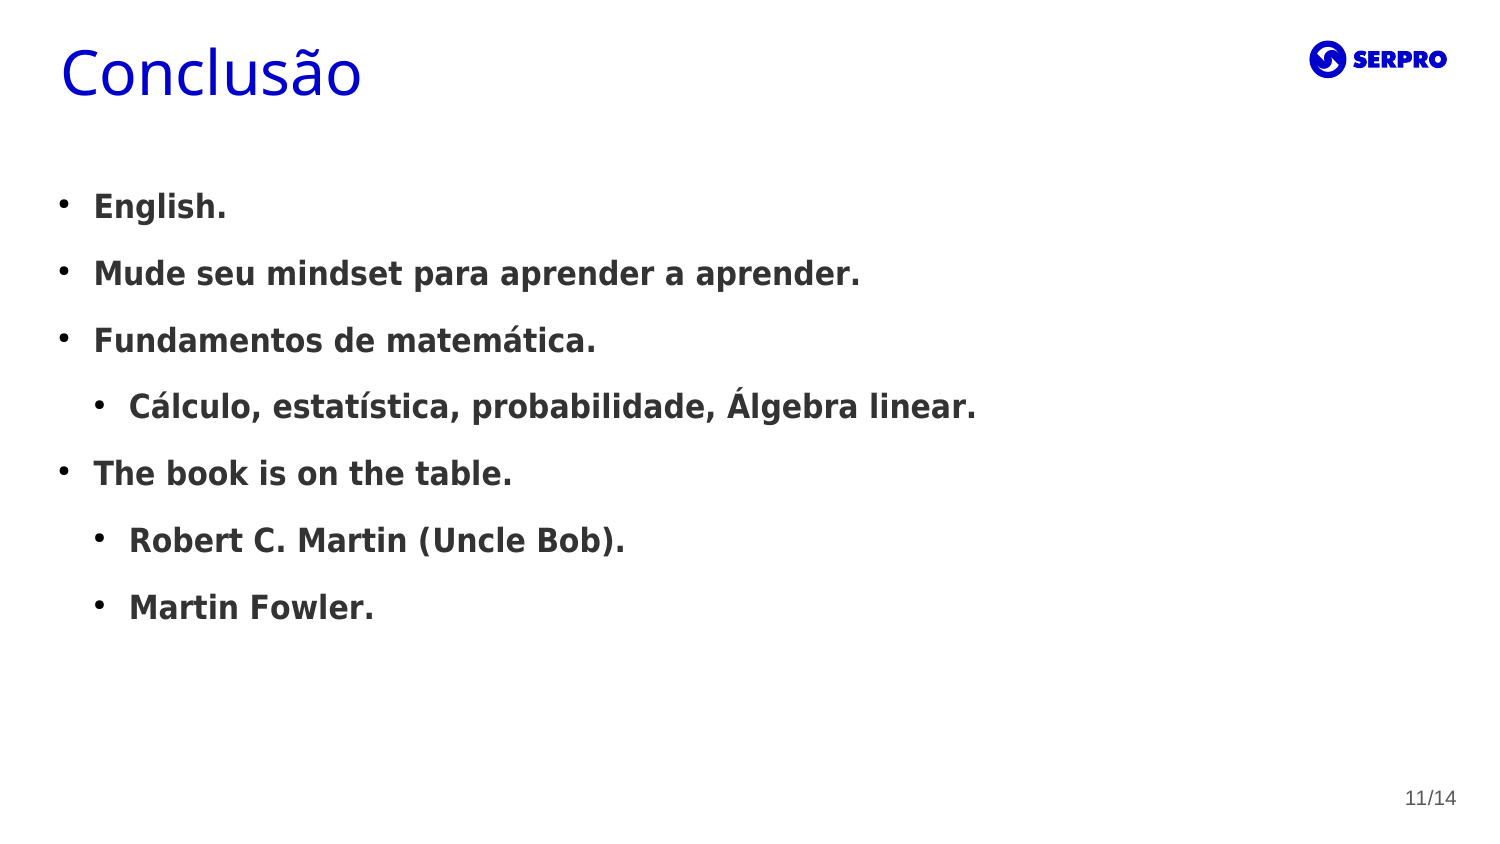

# Conclusão
English.
Mude seu mindset para aprender a aprender.
Fundamentos de matemática.
Cálculo, estatística, probabilidade, Álgebra linear.
The book is on the table.
Robert C. Martin (Uncle Bob).
Martin Fowler.